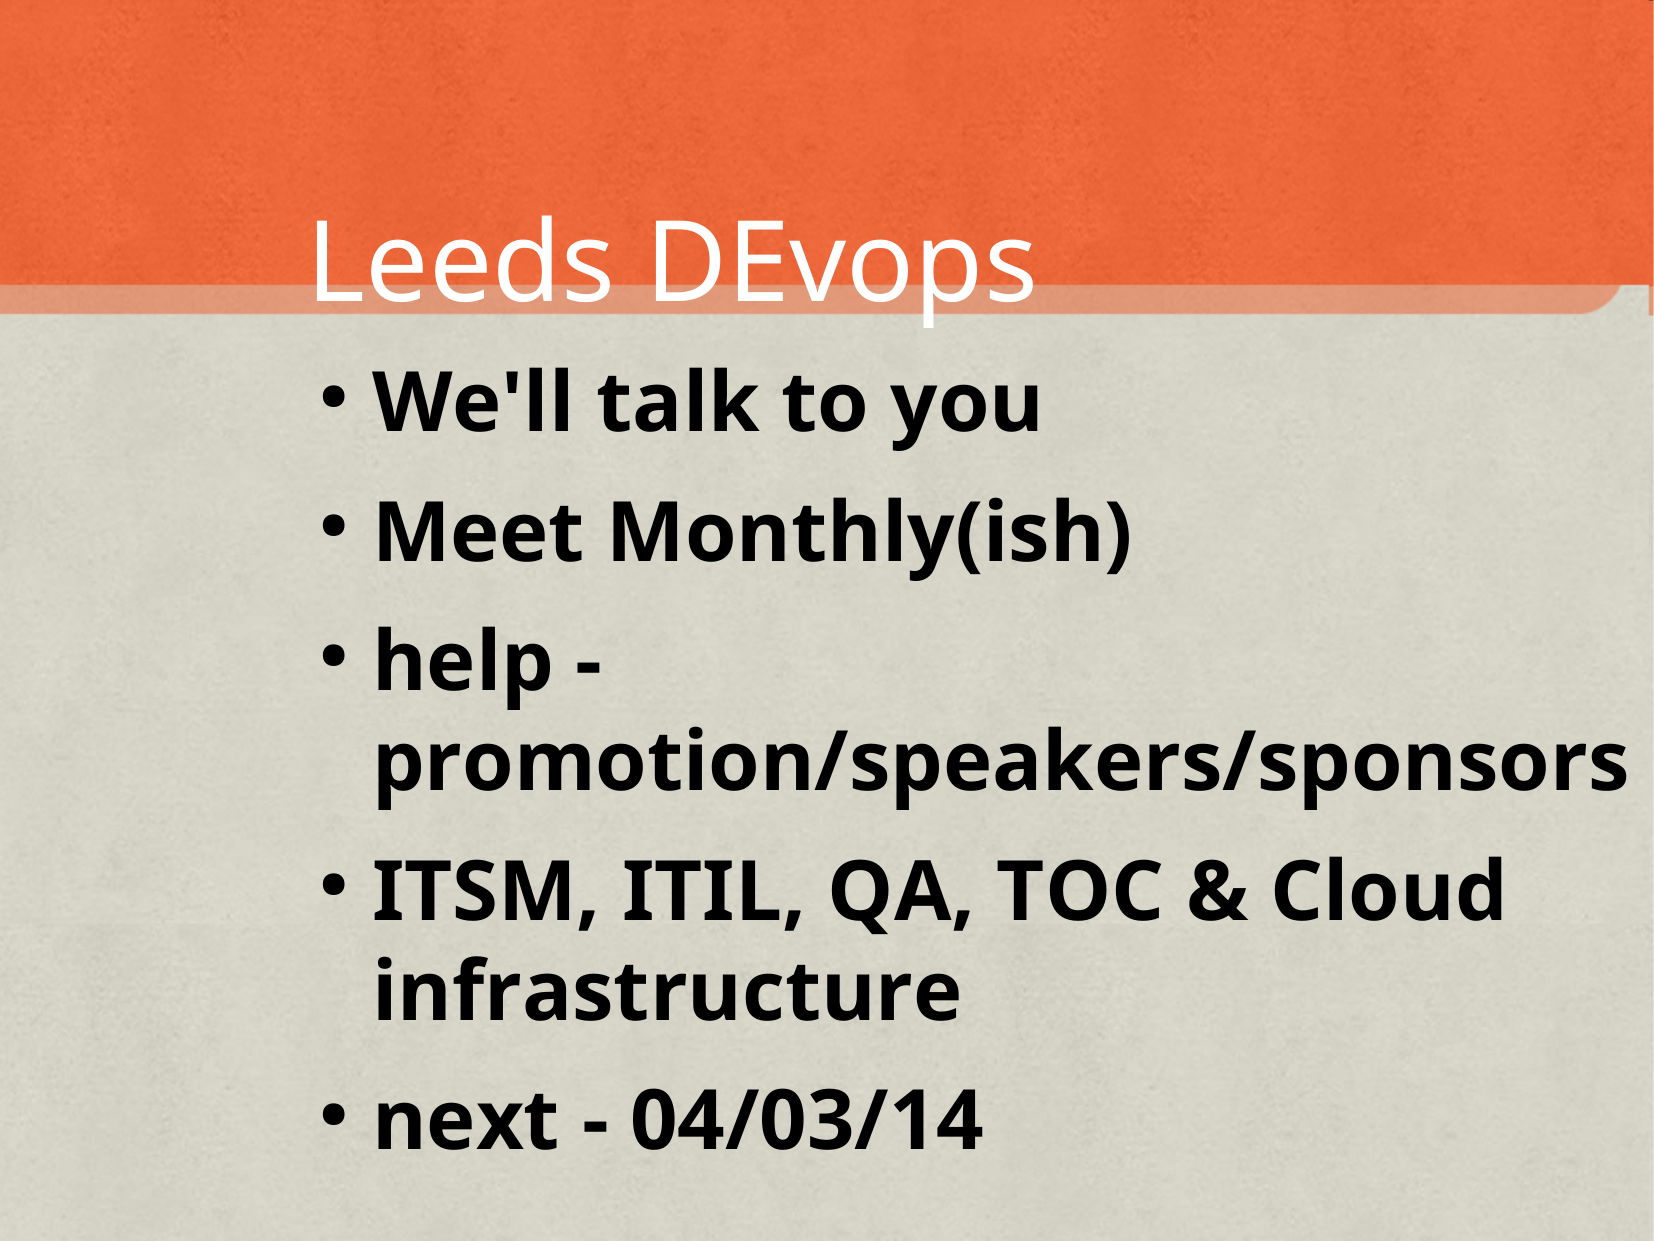

# Leeds DEvops
We'll talk to you
Meet Monthly(ish)
help - promotion/speakers/sponsors
ITSM, ITIL, QA, TOC & Cloud infrastructure
next - 04/03/14